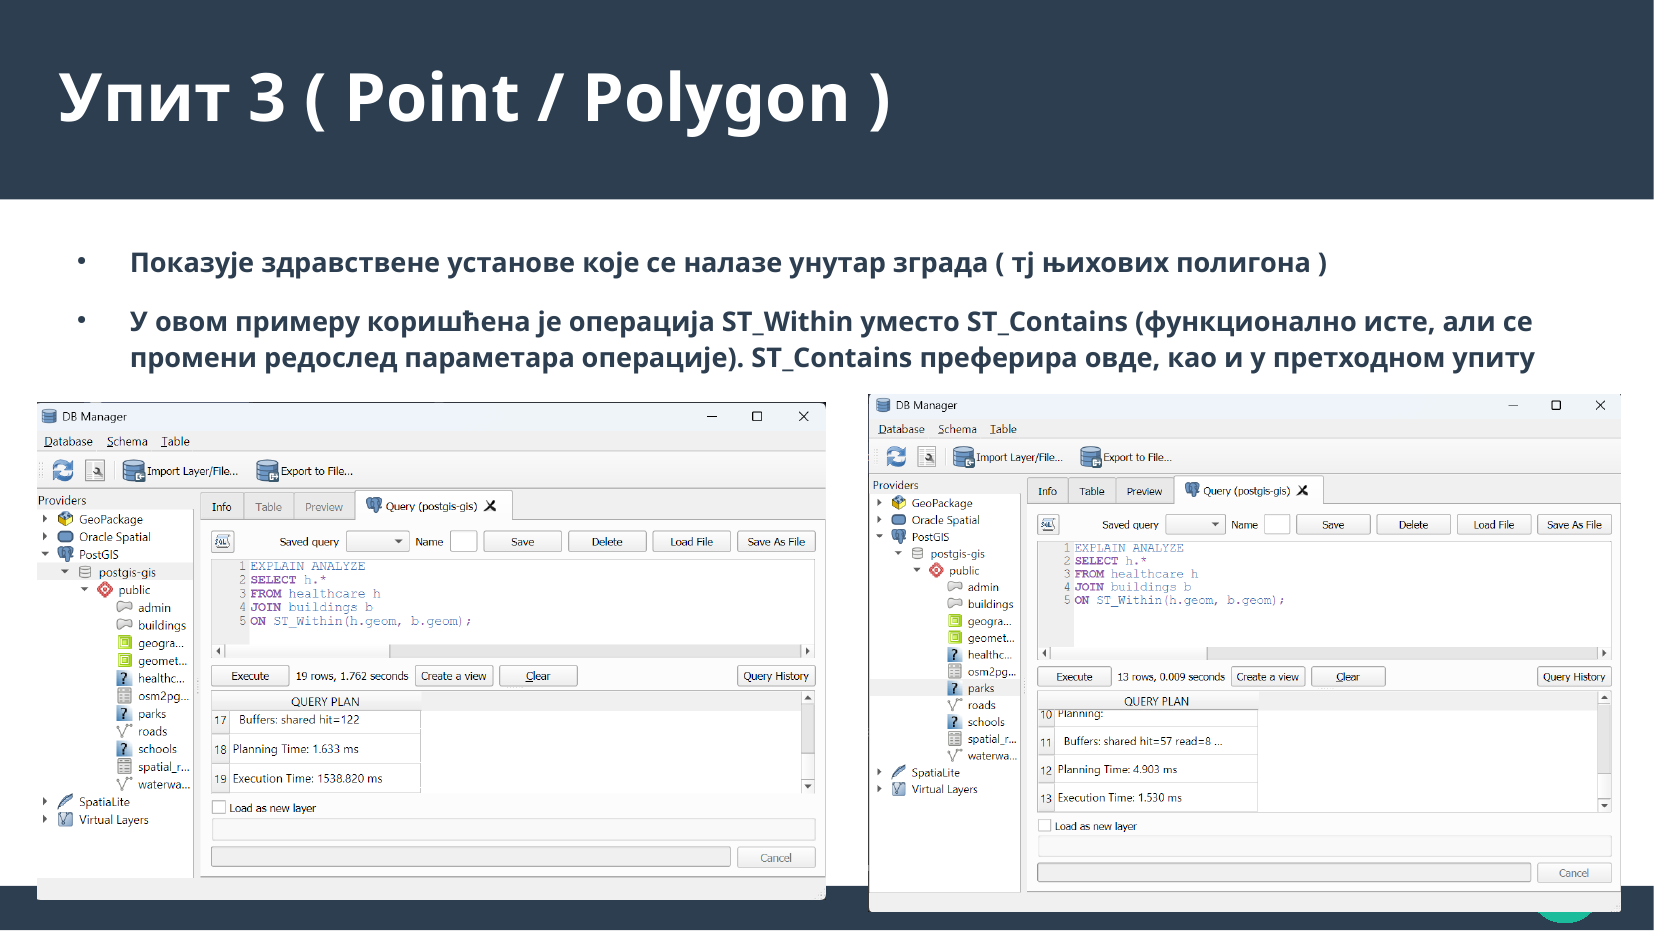

# Упит 3 ( Point / Polygon )
Показује здравствене установе које се налазе унутар зграда ( тј њихових полигона )
У овом примеру коришћена је операција ST_Within уместо ST_Contains (функционално исте, али се промени редослед параметара операције). ST_Contains преферира овде, као и у претходном упиту
7